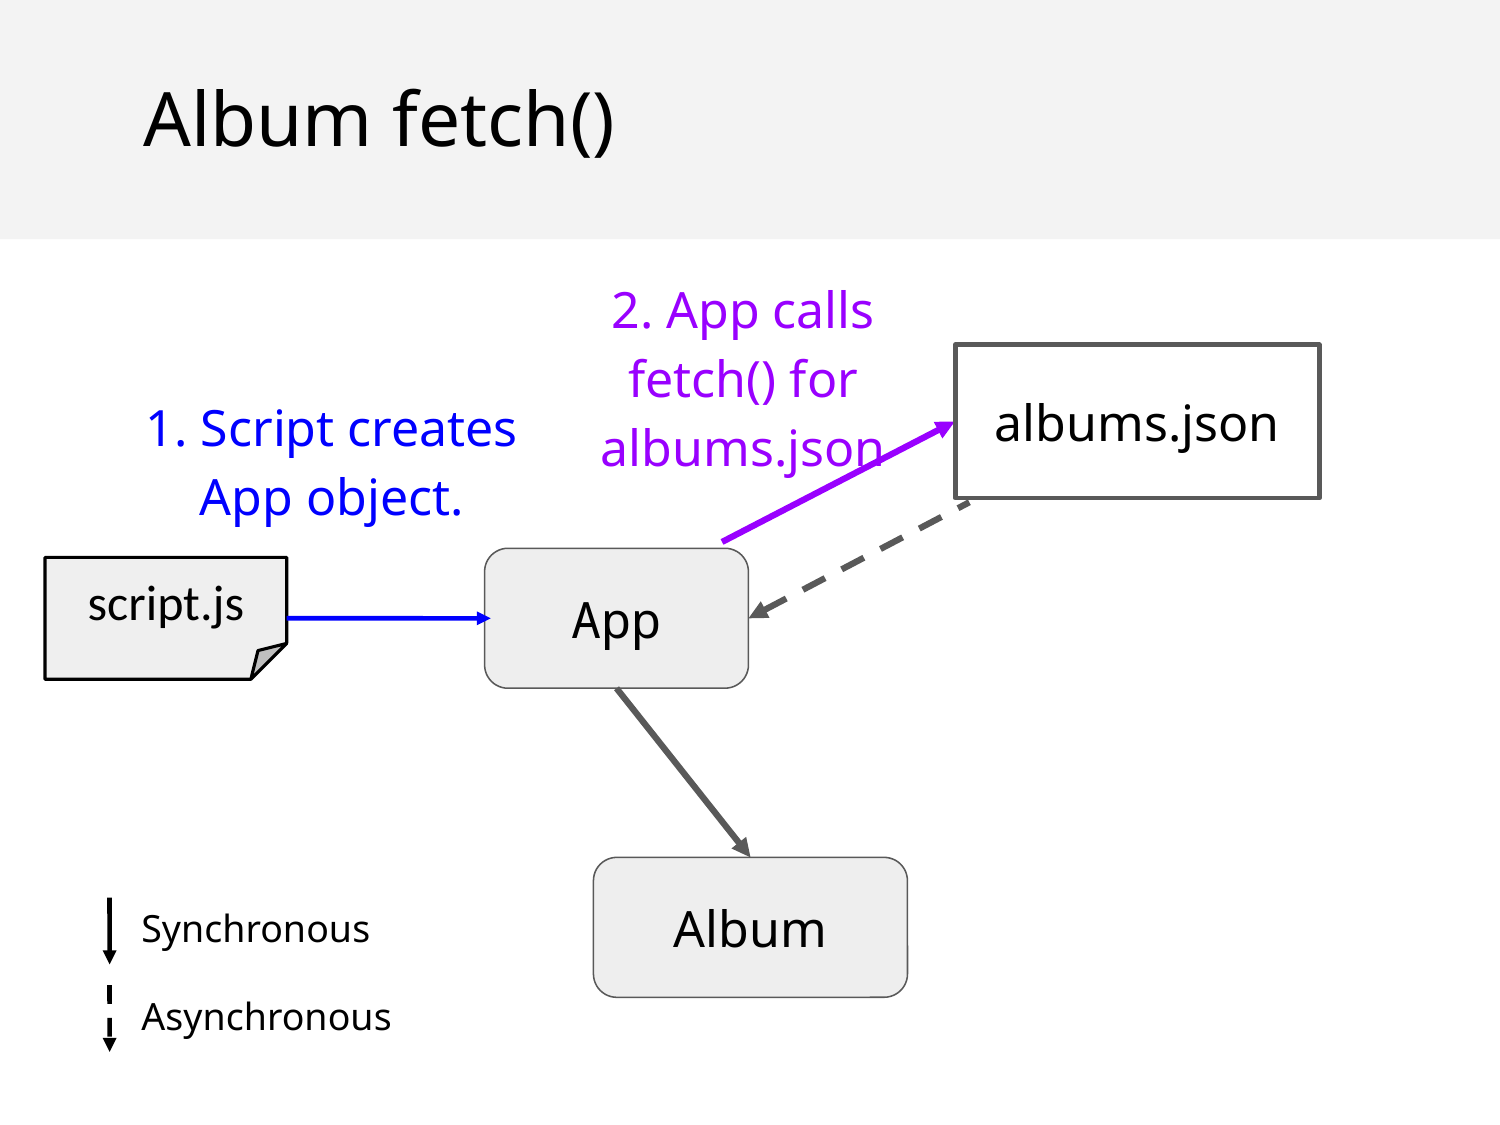

# Album fetch()
2. App calls fetch() for albums.json
albums.json
1. Script creates App object.
App
script.js
Album
Synchronous
Asynchronous